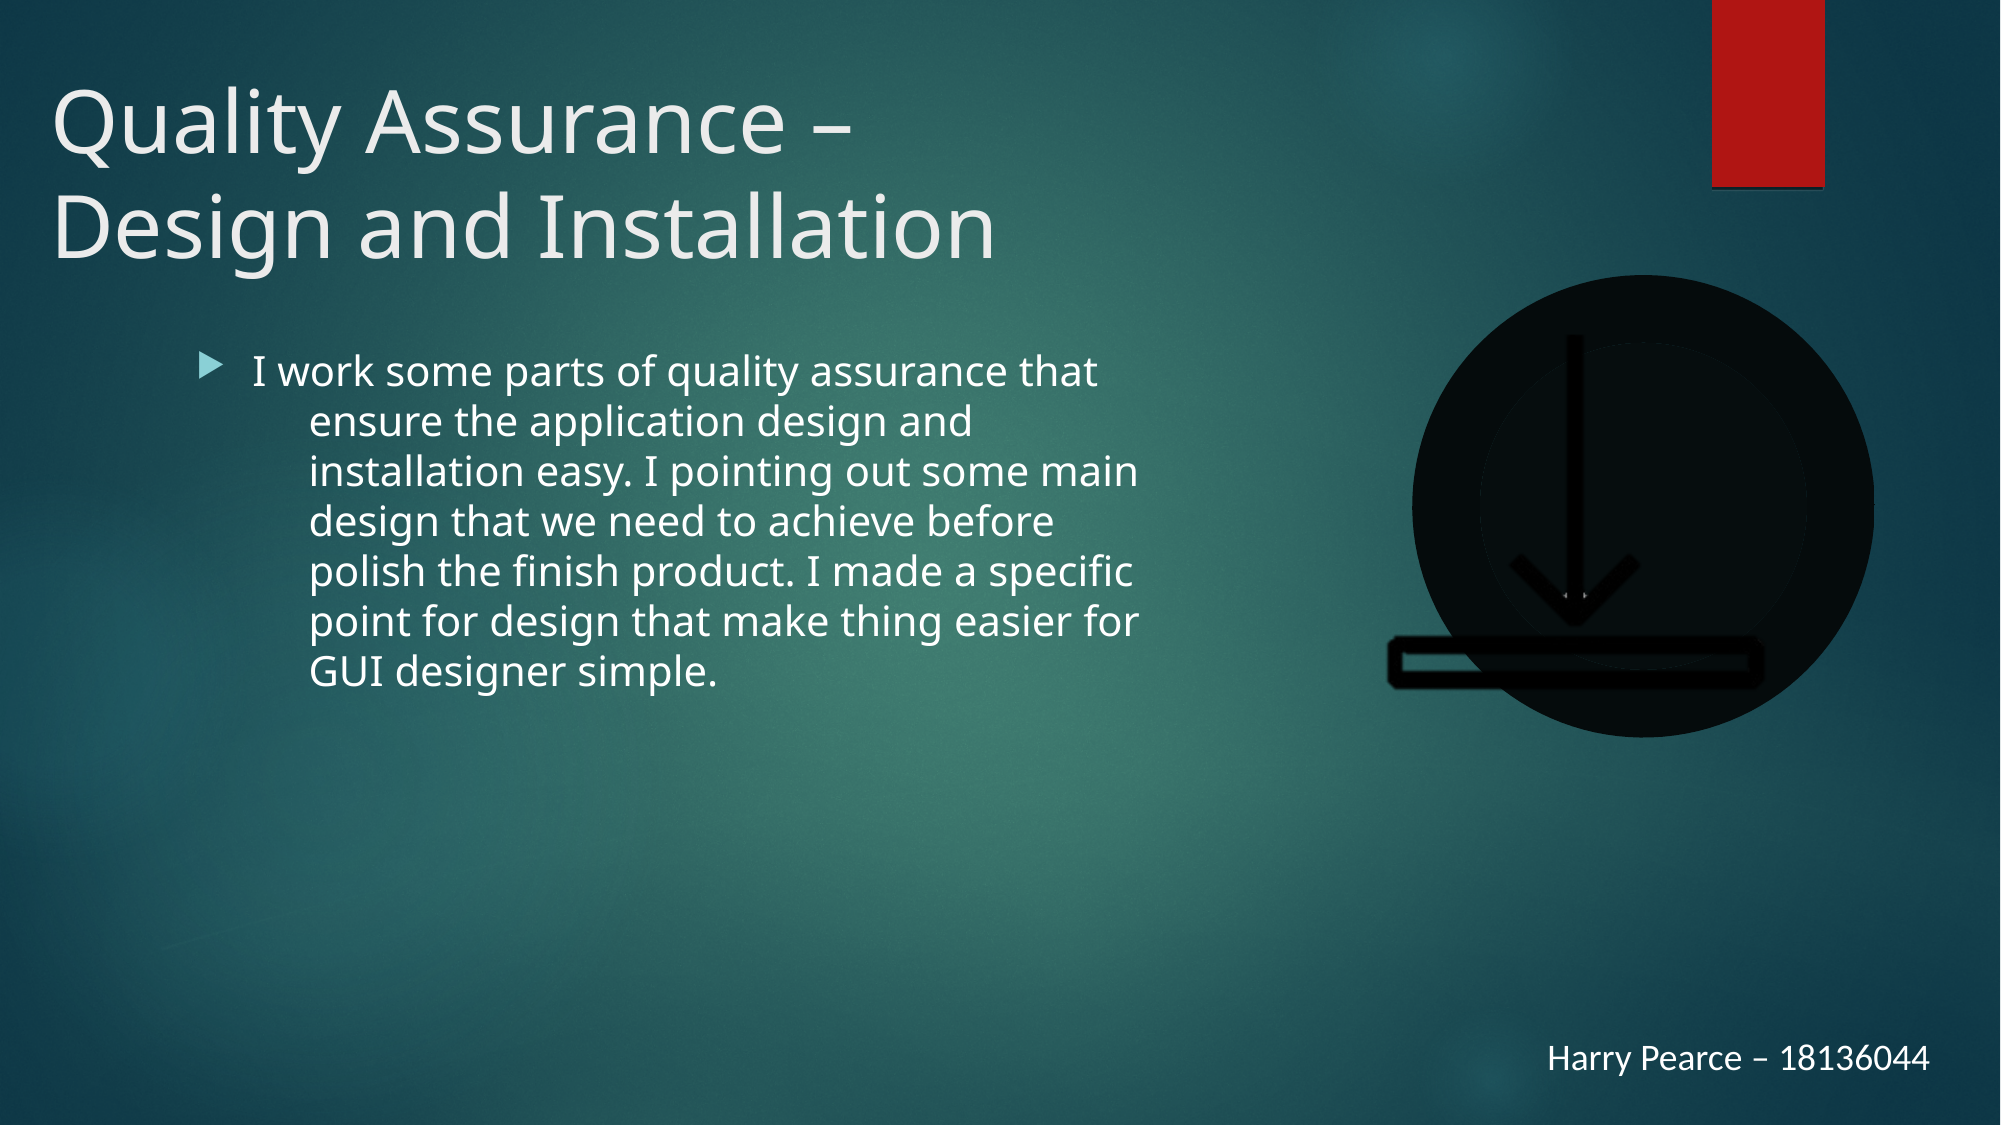

# Quality Assurance – Design and Installation
I work some parts of quality assurance that ensure the application design and installation easy. I pointing out some main design that we need to achieve before polish the finish product. I made a specific point for design that make thing easier for GUI designer simple.
Harry Pearce – 18136044